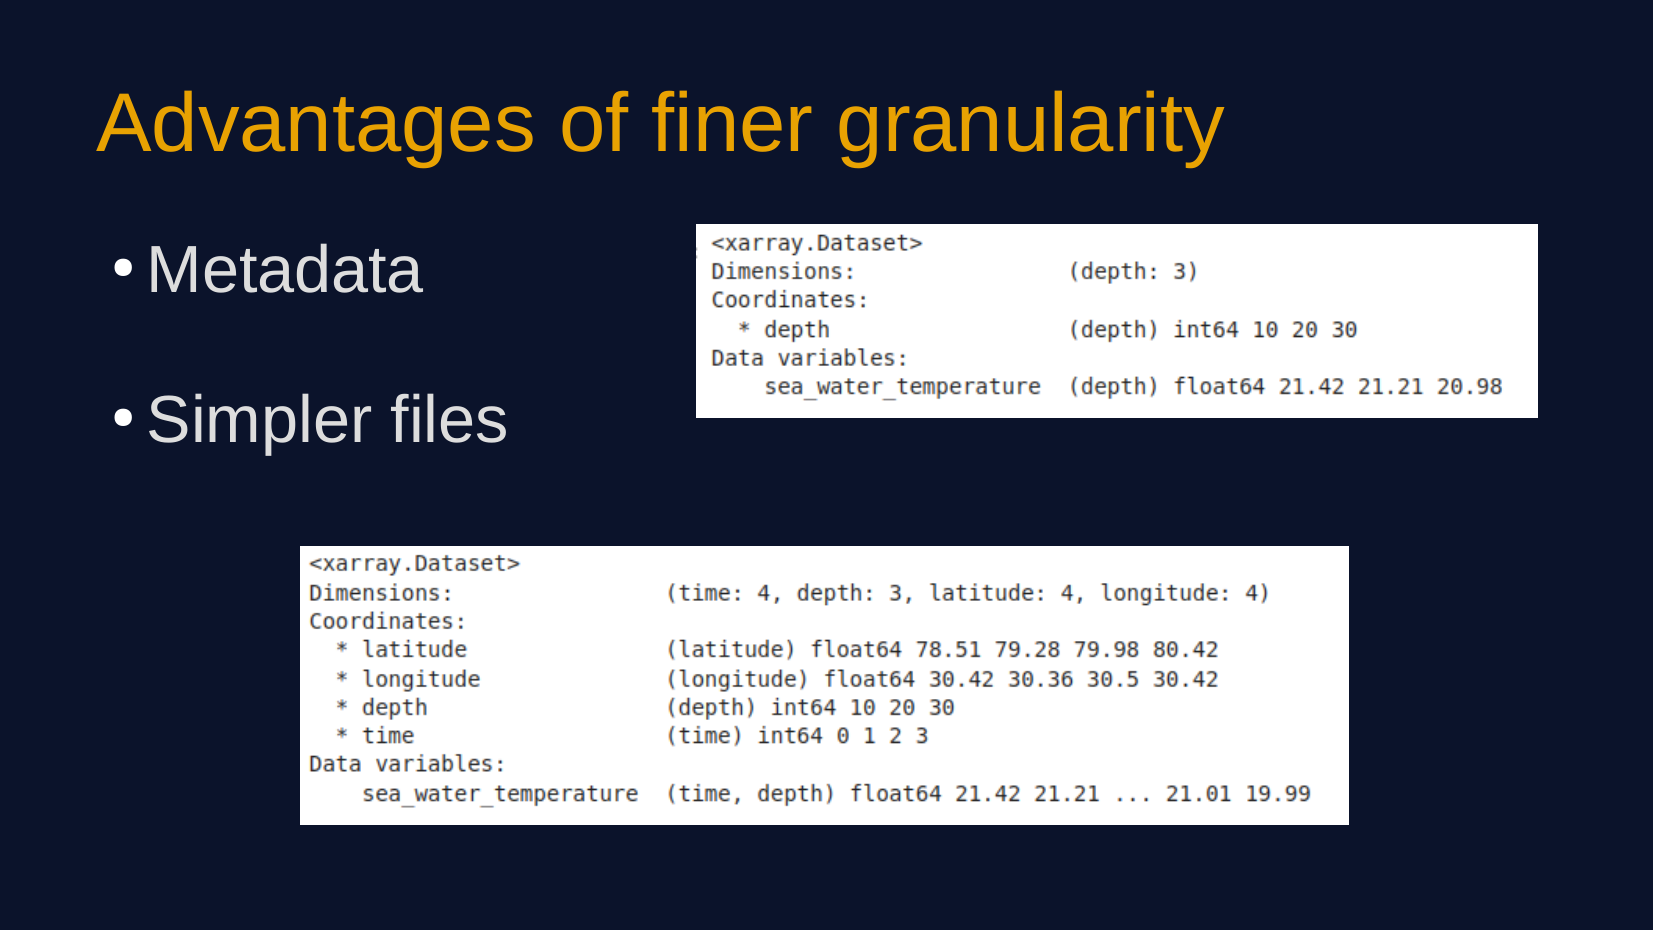

# Advantages of finer granularity
Metadata
Simpler files